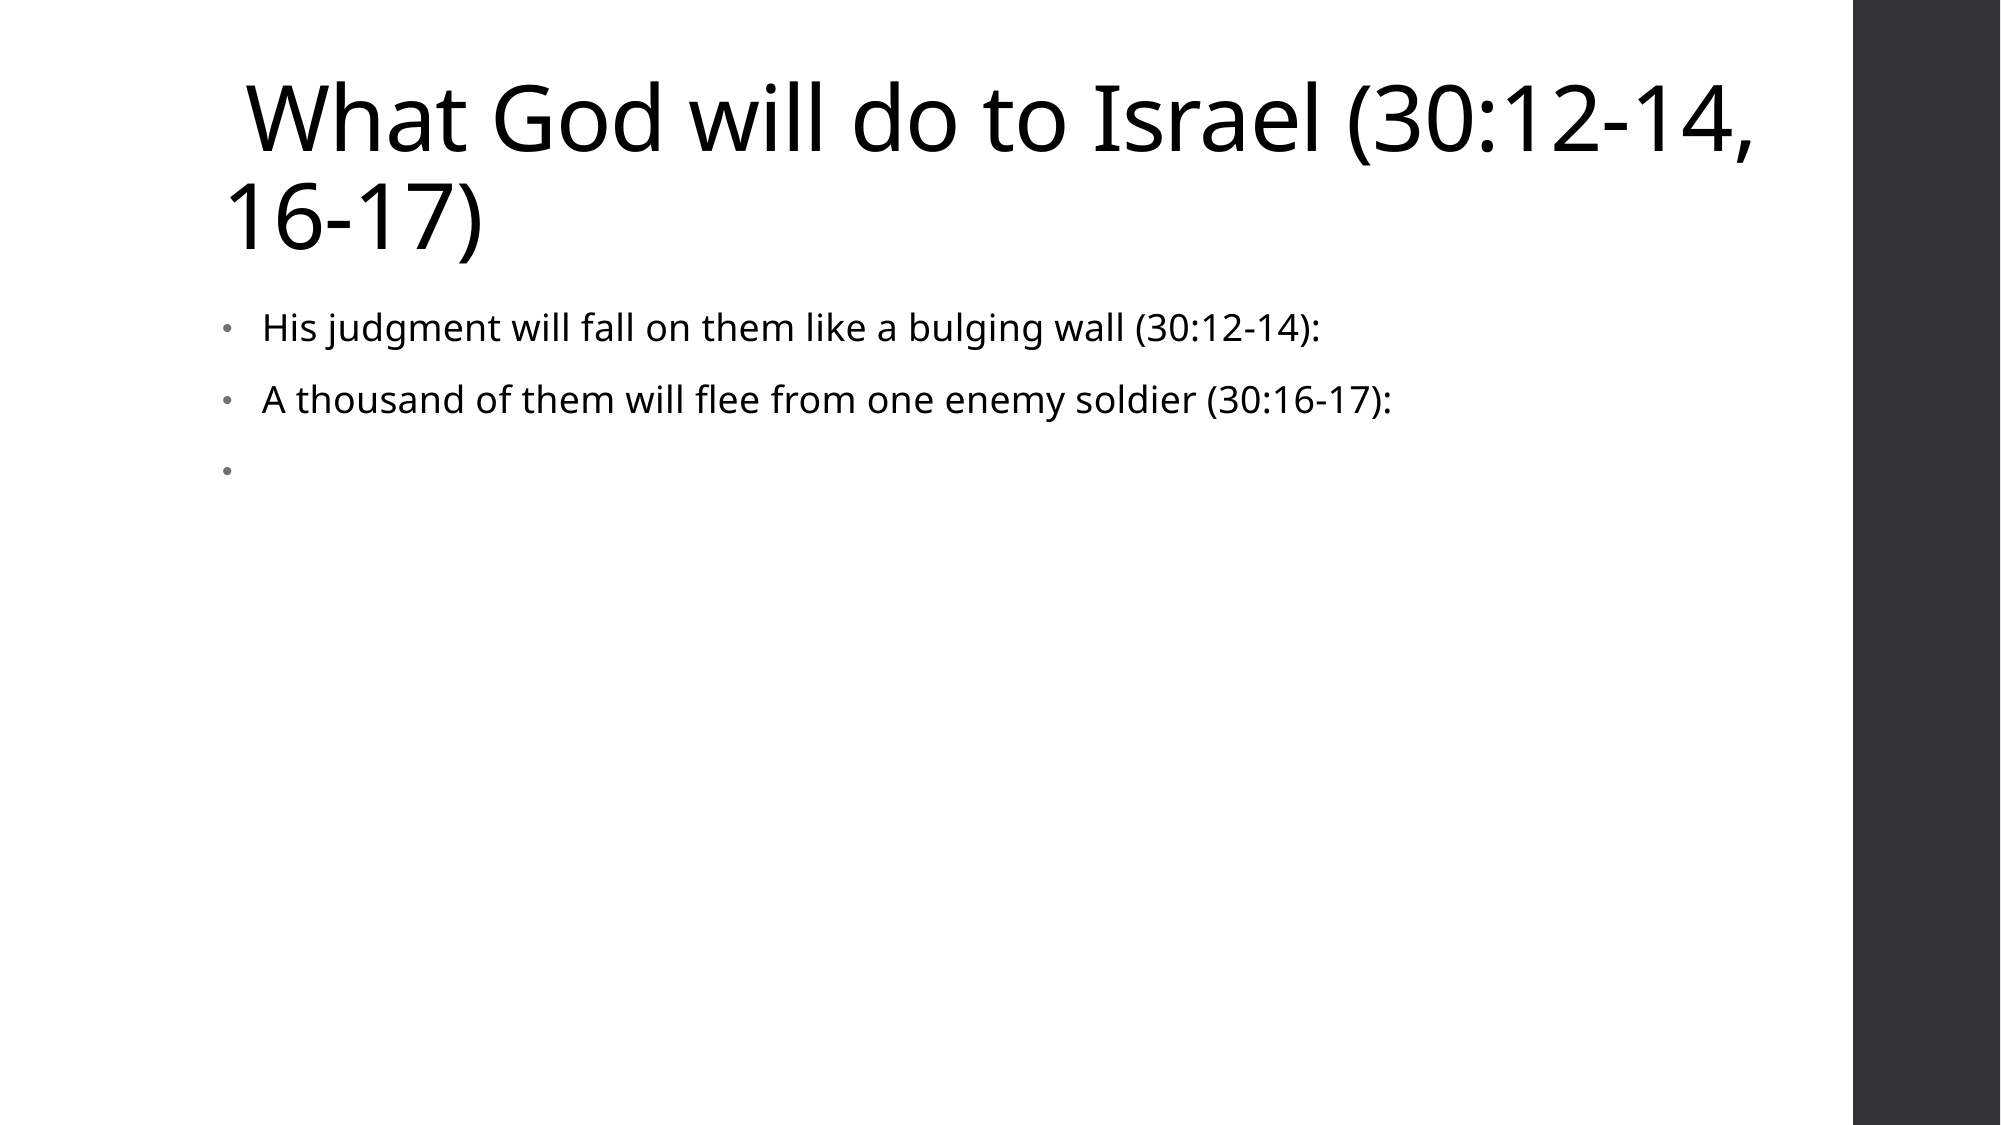

# What God will do to Israel (30:12-14, 16-17)
 His judgment will fall on them like a bulging wall (30:12-14):
 A thousand of them will flee from one enemy soldier (30:16-17):